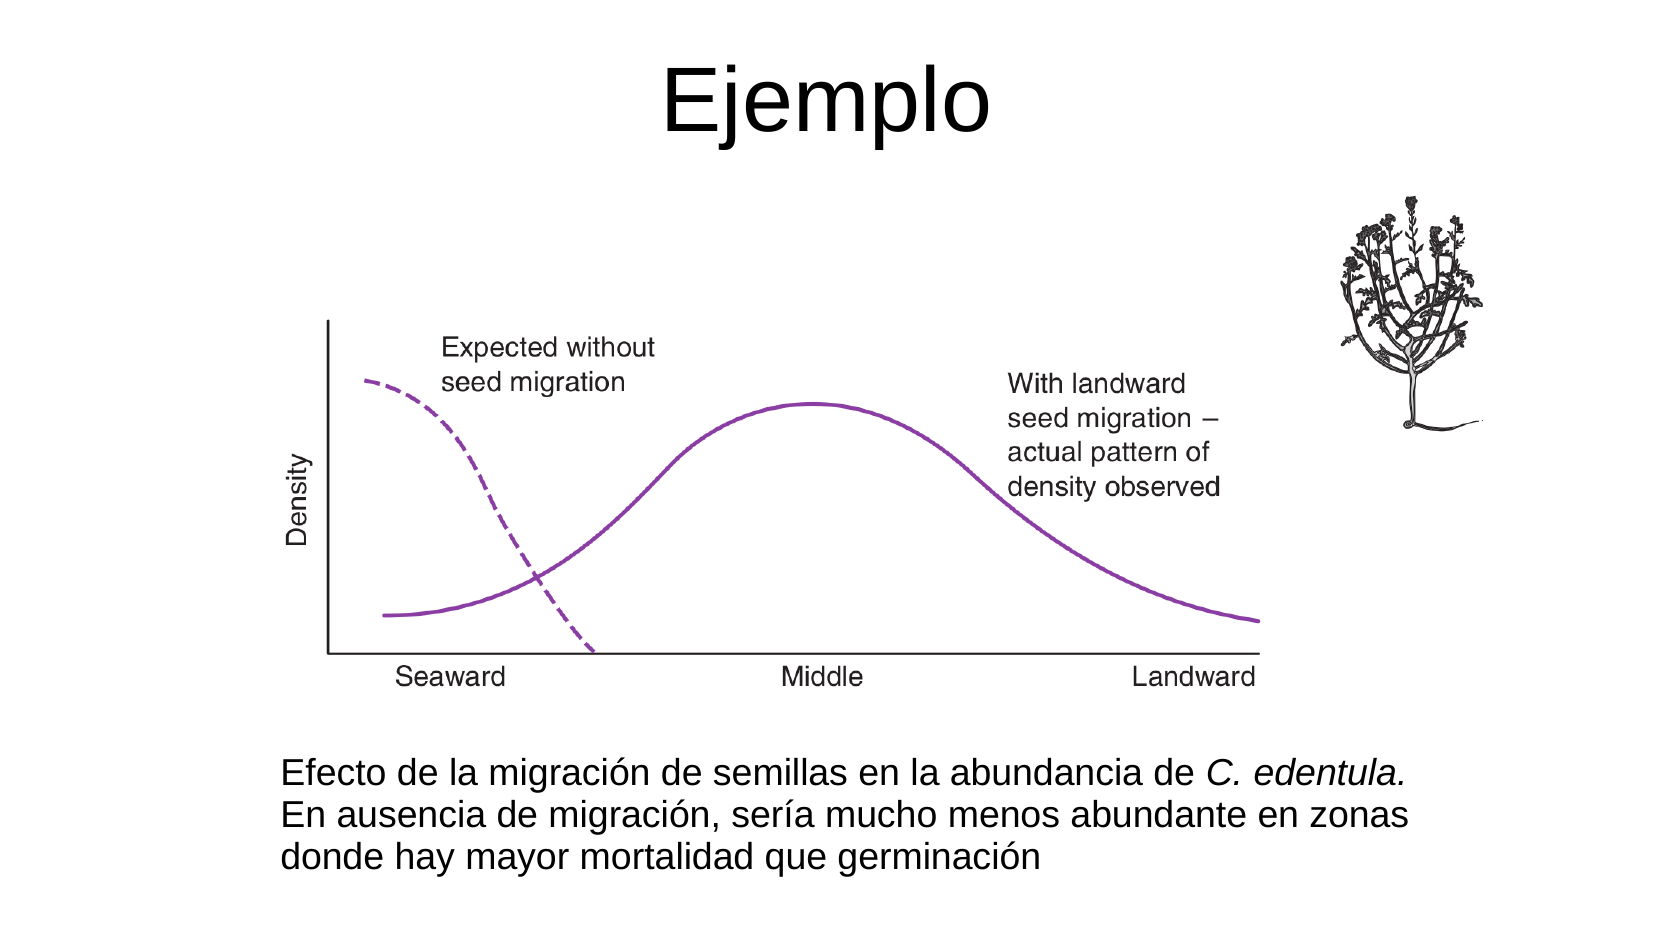

# Ejemplo
Efecto de la migración de semillas en la abundancia de C. edentula. En ausencia de migración, sería mucho menos abundante en zonas donde hay mayor mortalidad que germinación